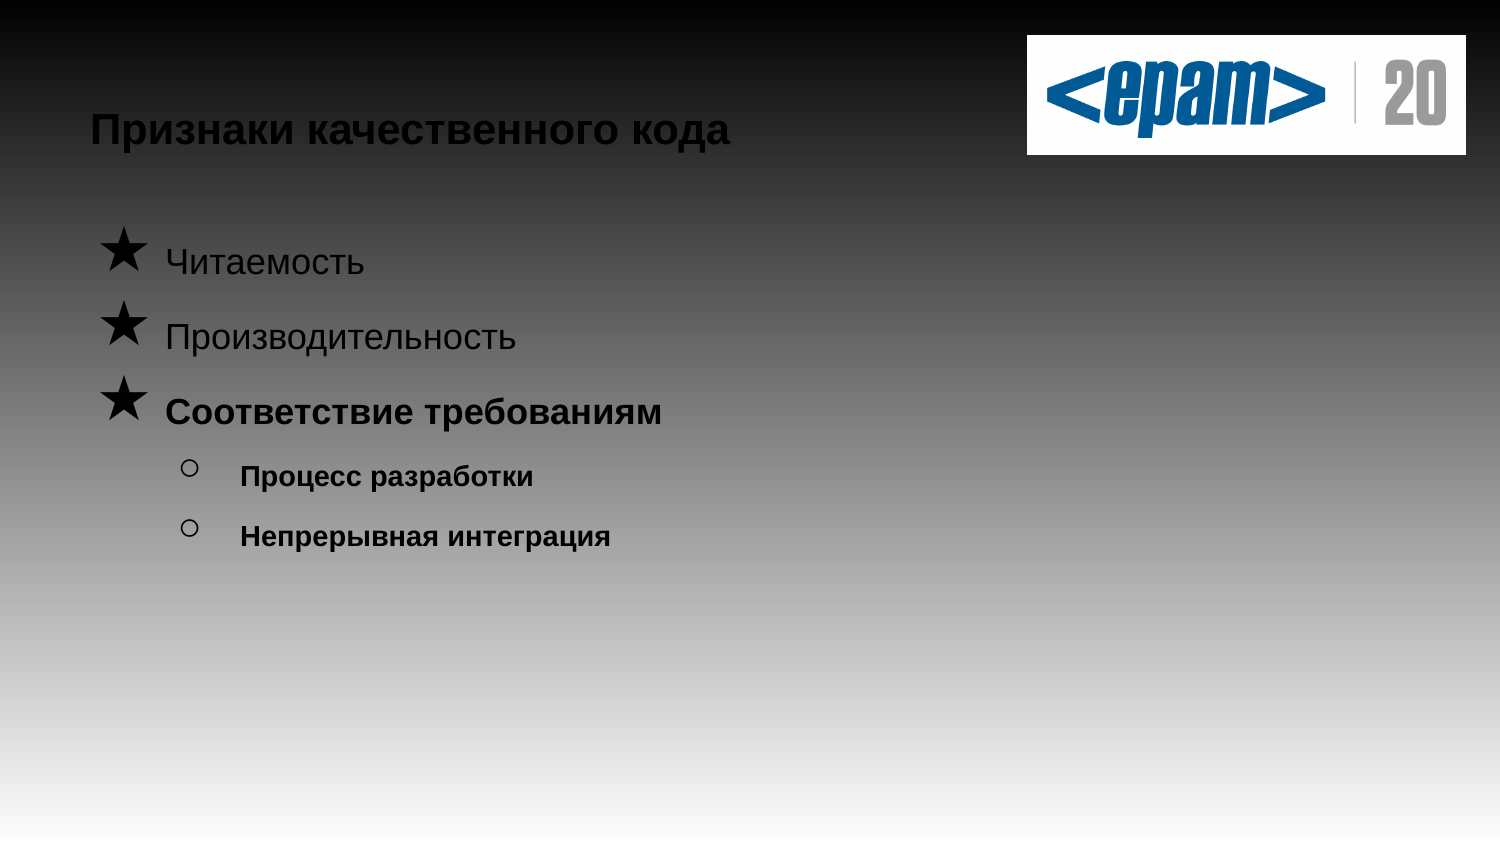

# Признаки качественного кода
Читаемость
Производительность
Соответствие требованиям
Процесс разработки
Непрерывная интеграция